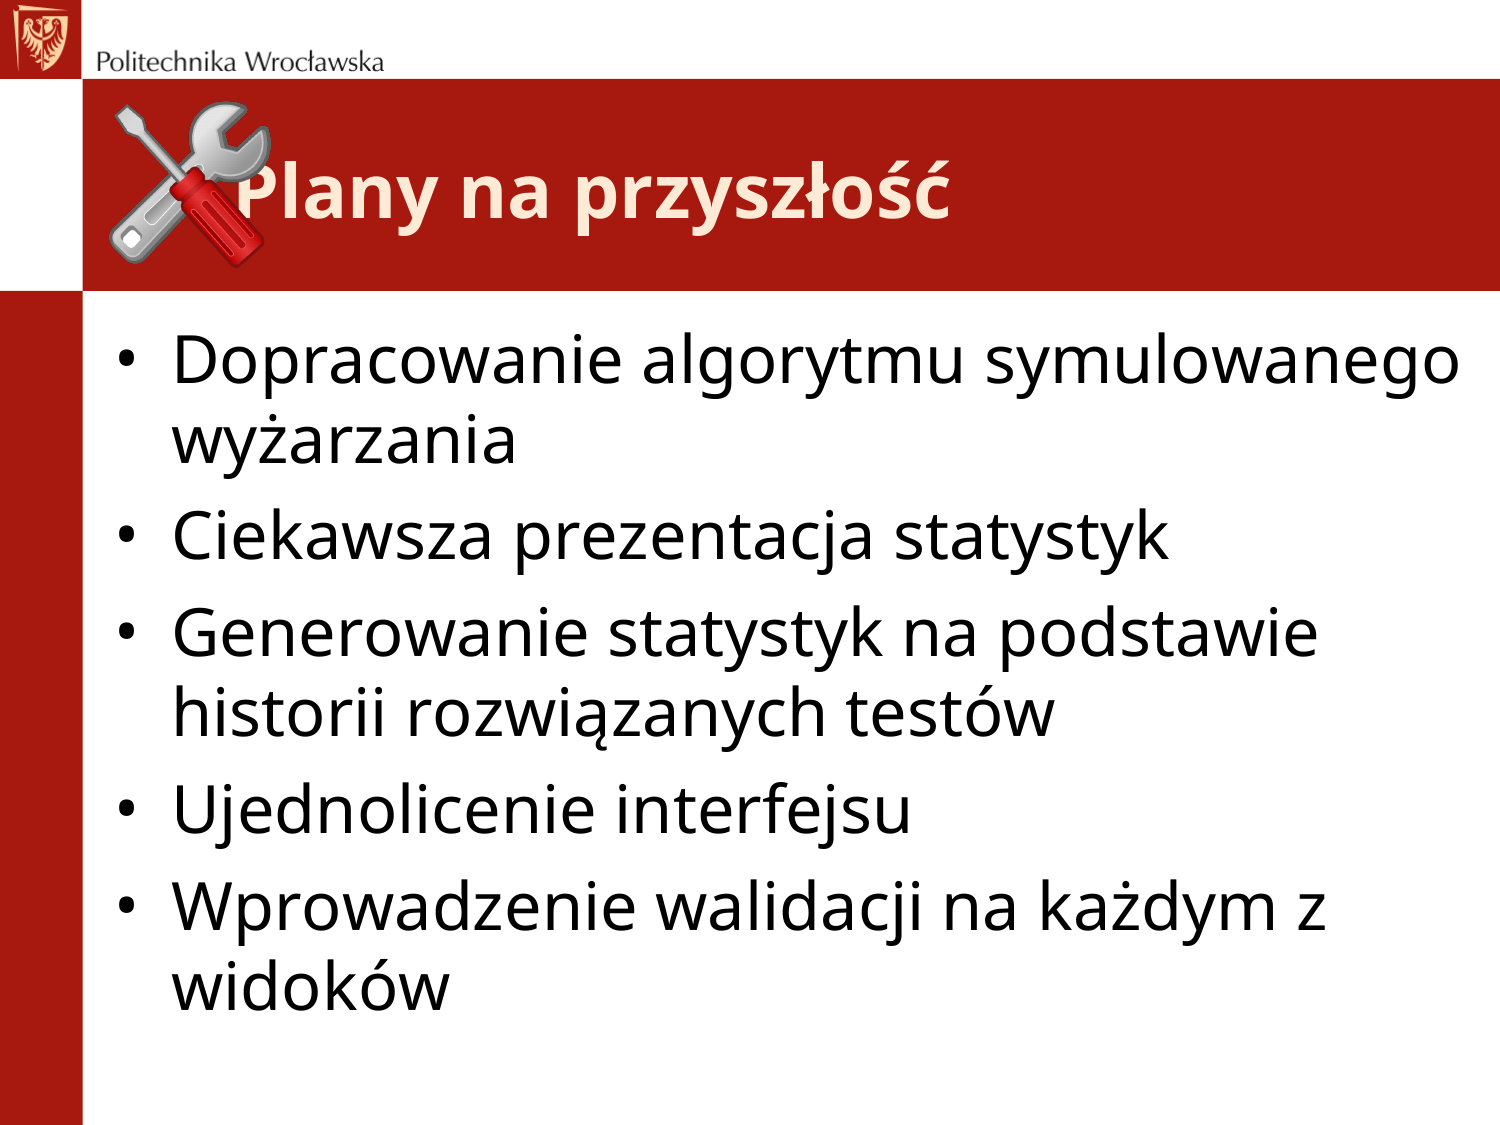

# Plany na przyszłość
Dopracowanie algorytmu symulowanego wyżarzania
Ciekawsza prezentacja statystyk
Generowanie statystyk na podstawie historii rozwiązanych testów
Ujednolicenie interfejsu
Wprowadzenie walidacji na każdym z widoków